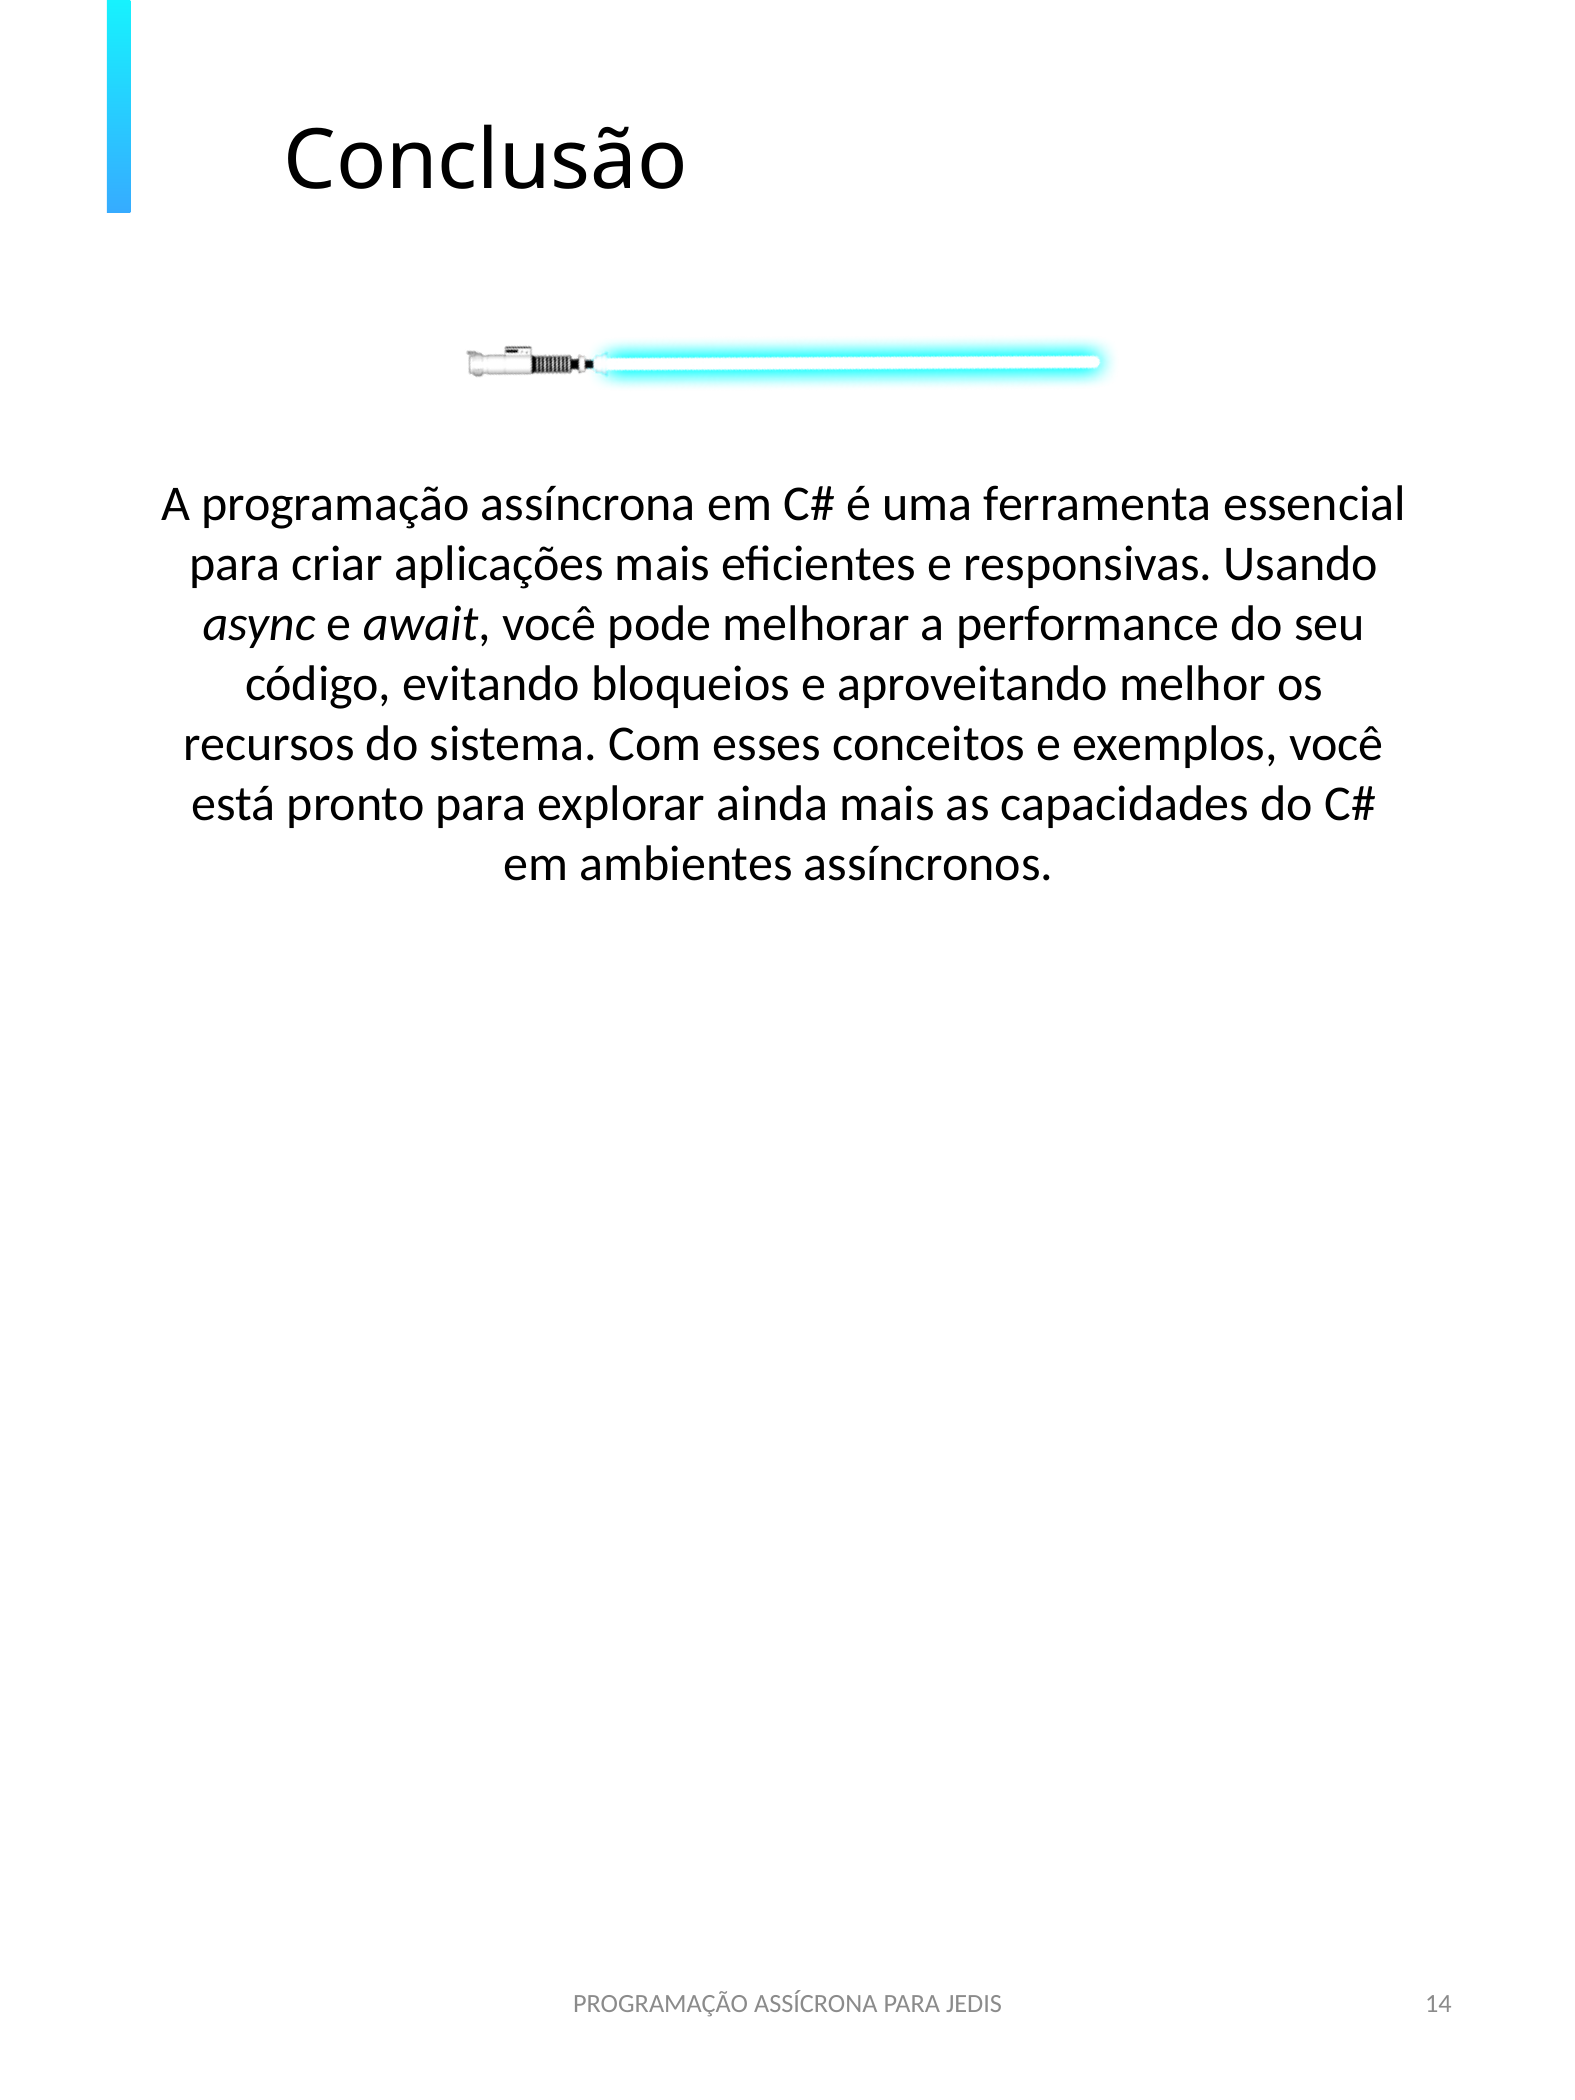

Conclusão
A programação assíncrona em C# é uma ferramenta essencial para criar aplicações mais eficientes e responsivas. Usando async e await, você pode melhorar a performance do seu código, evitando bloqueios e aproveitando melhor os recursos do sistema. Com esses conceitos e exemplos, você está pronto para explorar ainda mais as capacidades do C# em ambientes assíncronos.
PROGRAMAÇÃO ASSÍCRONA PARA JEDIS
14